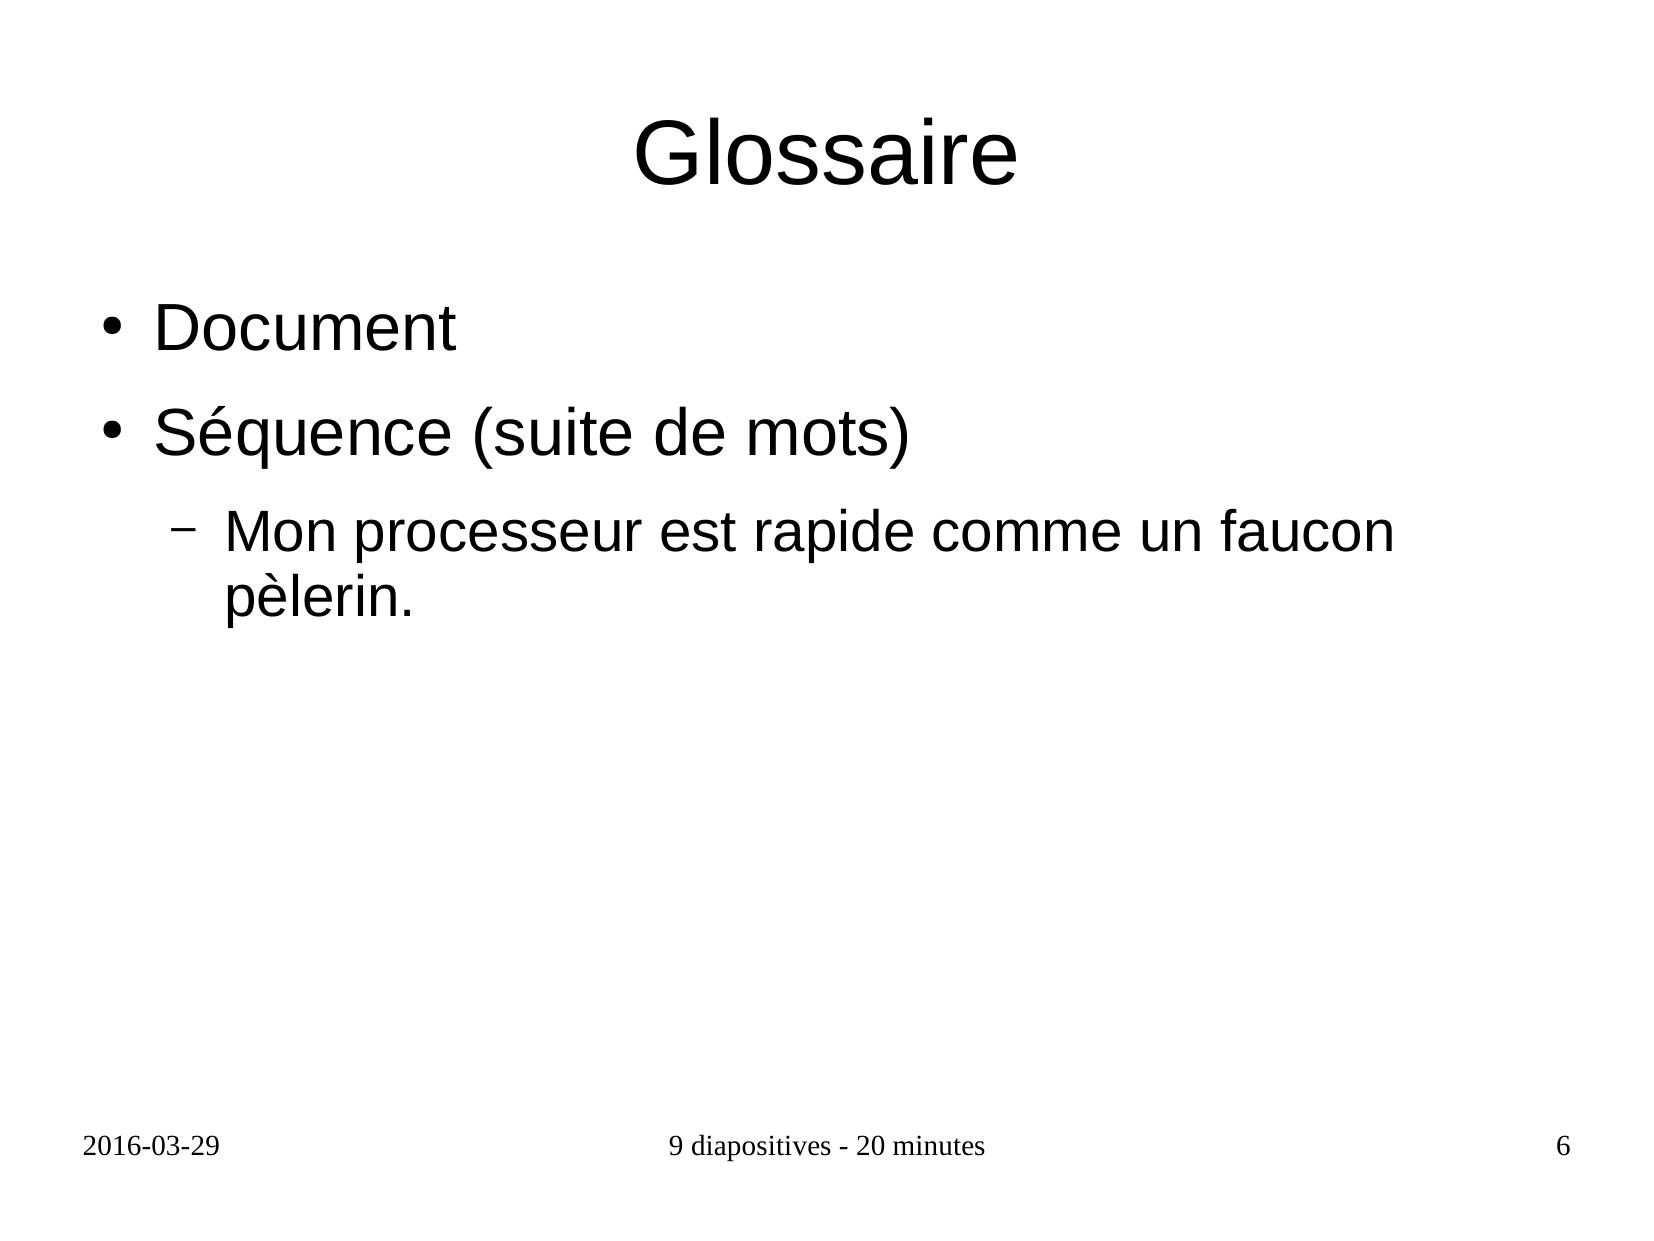

# Glossaire
Document
Séquence (suite de mots)
Mon processeur est rapide comme un faucon pèlerin.
2016-03-29
9 diapositives - 20 minutes
6